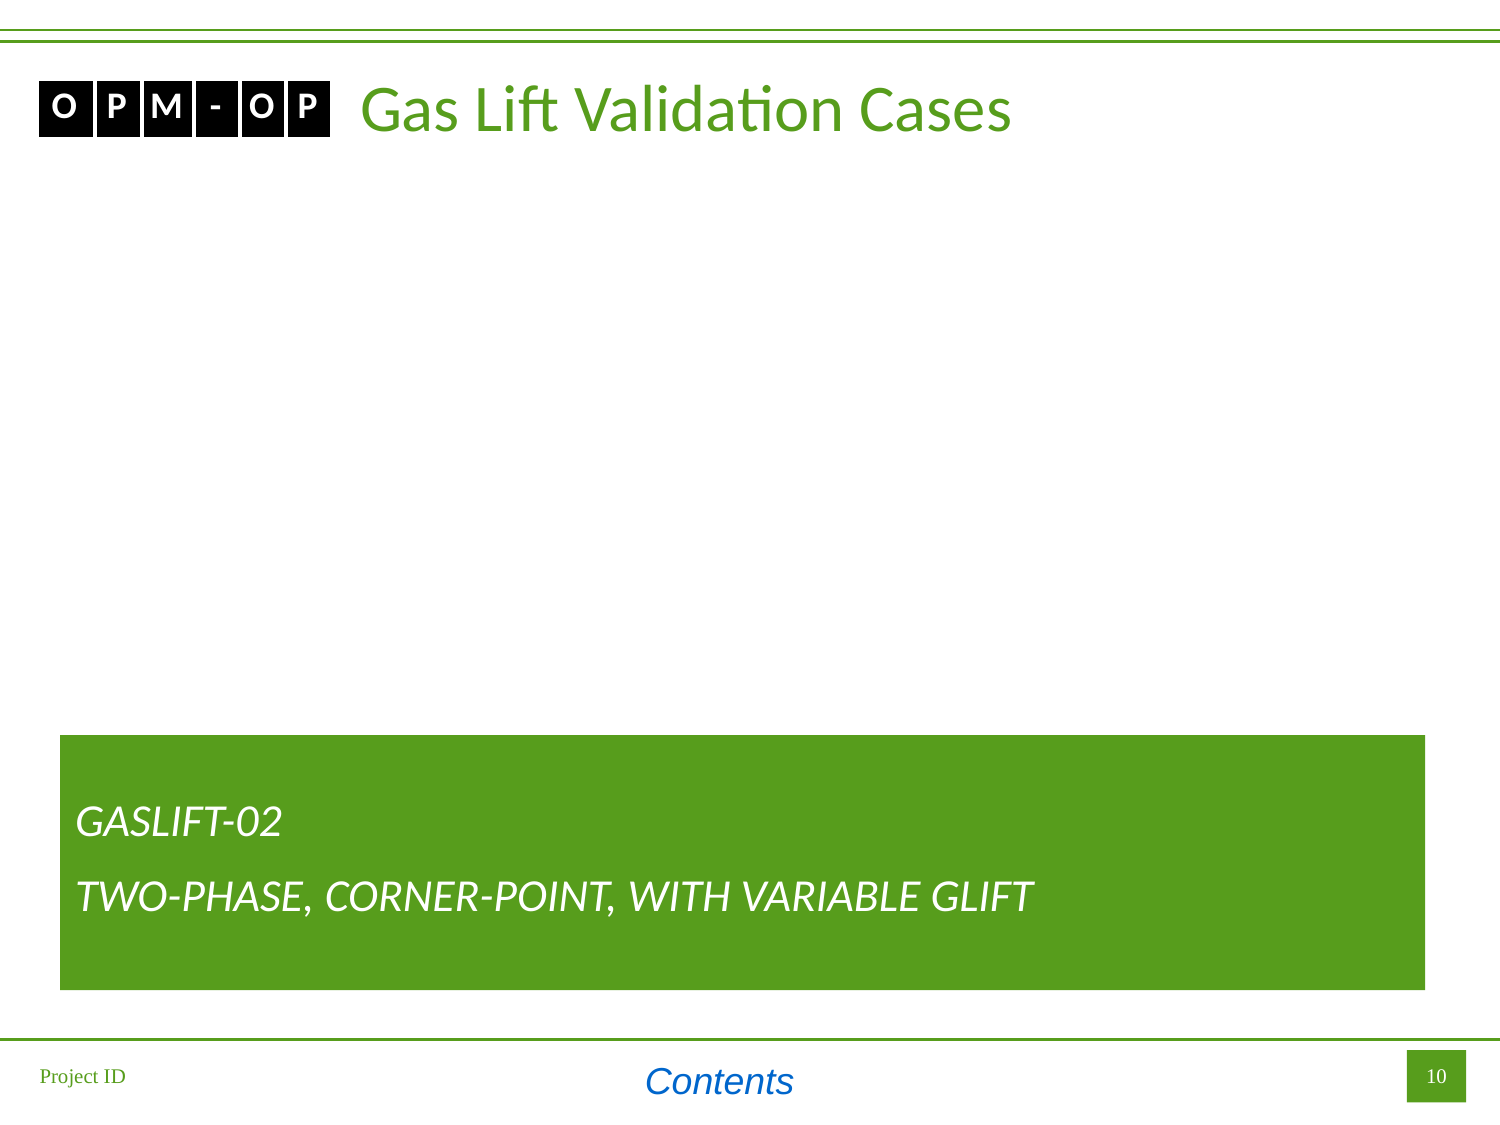

# Gas Lift Validation Cases
GASLIFT-02
Two-Phase, Corner-Point, with variable GLIFT
Project ID
10